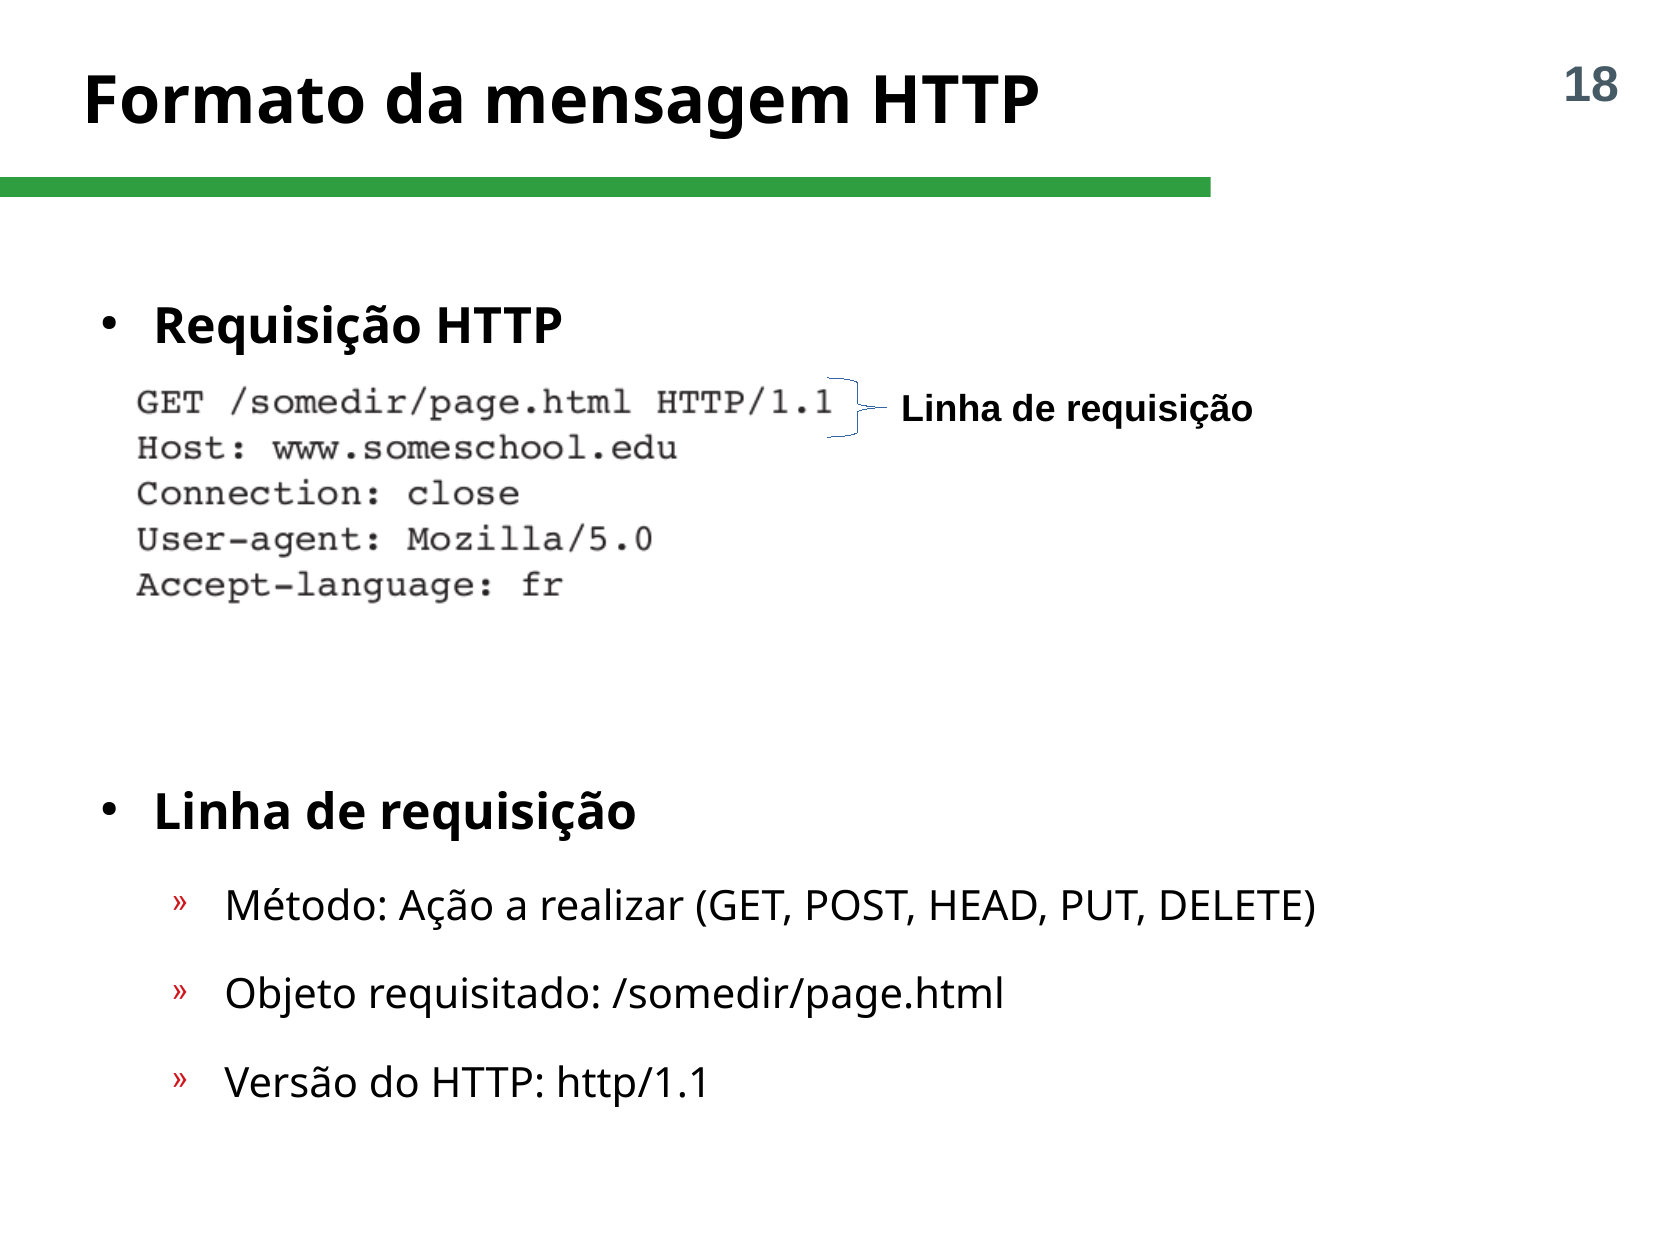

# Formato da mensagem HTTP
Requisição HTTP
Linha de requisição
Método: Ação a realizar (GET, POST, HEAD, PUT, DELETE)
Objeto requisitado: /somedir/page.html
Versão do HTTP: http/1.1
Linha de requisição